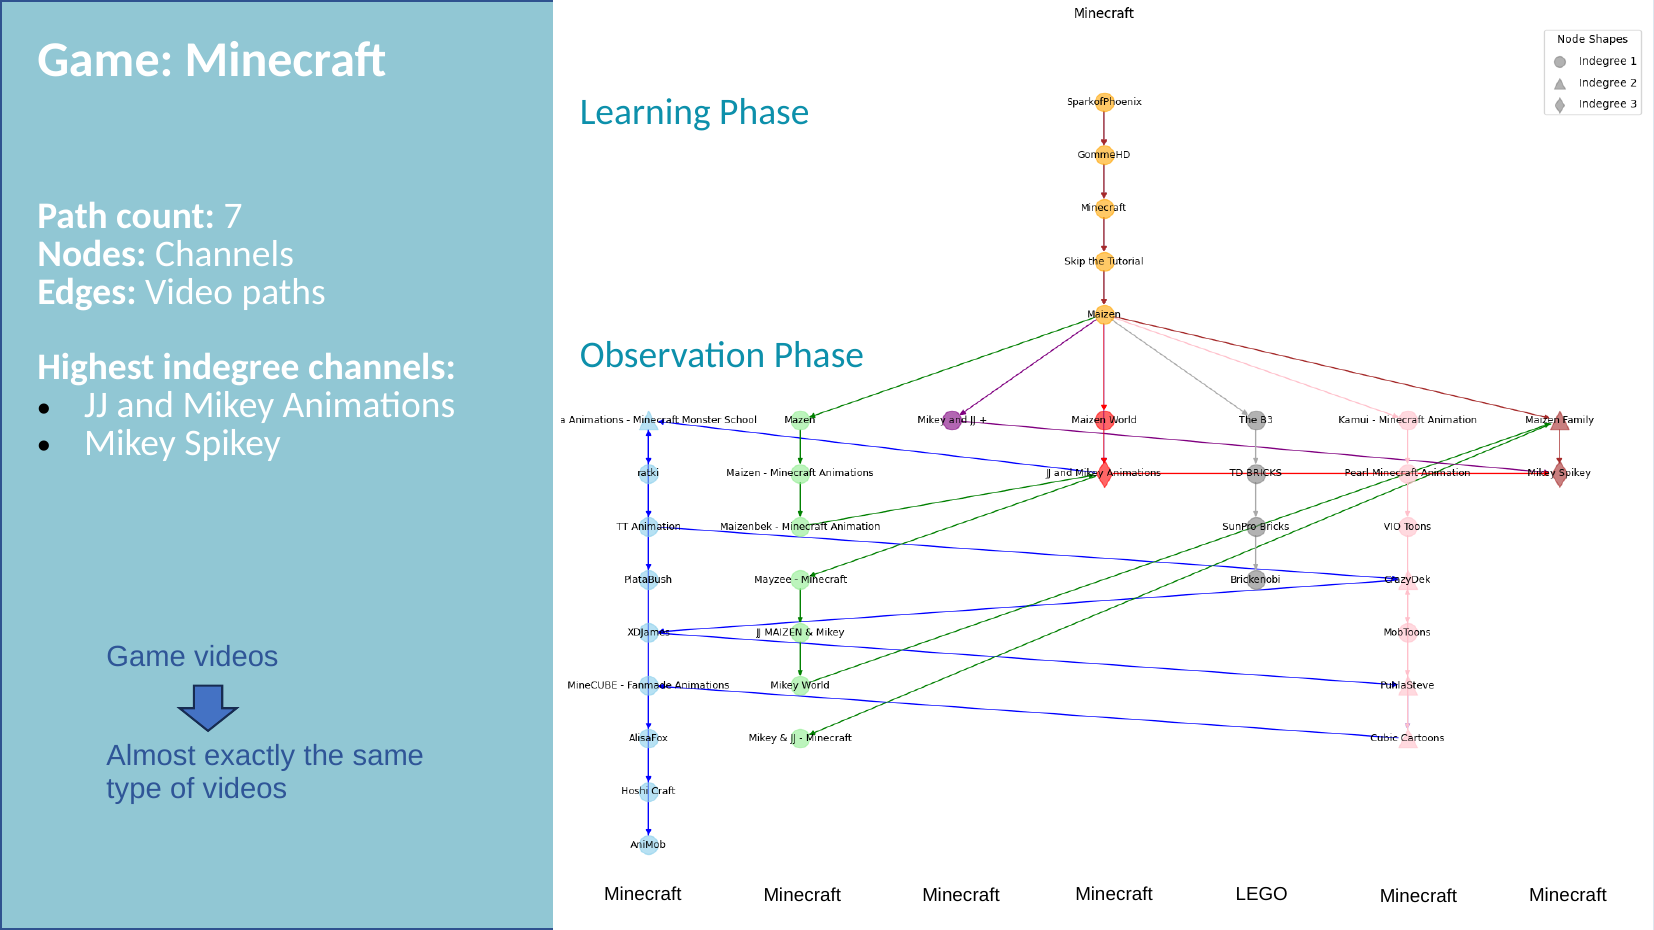

Game: Minecraft
Learning Phase
Path count: 7
Nodes: Channels
Edges: Video paths
Highest indegree channels:
JJ and Mikey Animations
Mikey Spikey
Observation Phase
Game videos
Almost exactly the same type of videos
Minecraft
Minecraft
LEGO
Minecraft
Minecraft
Minecraft
Minecraft